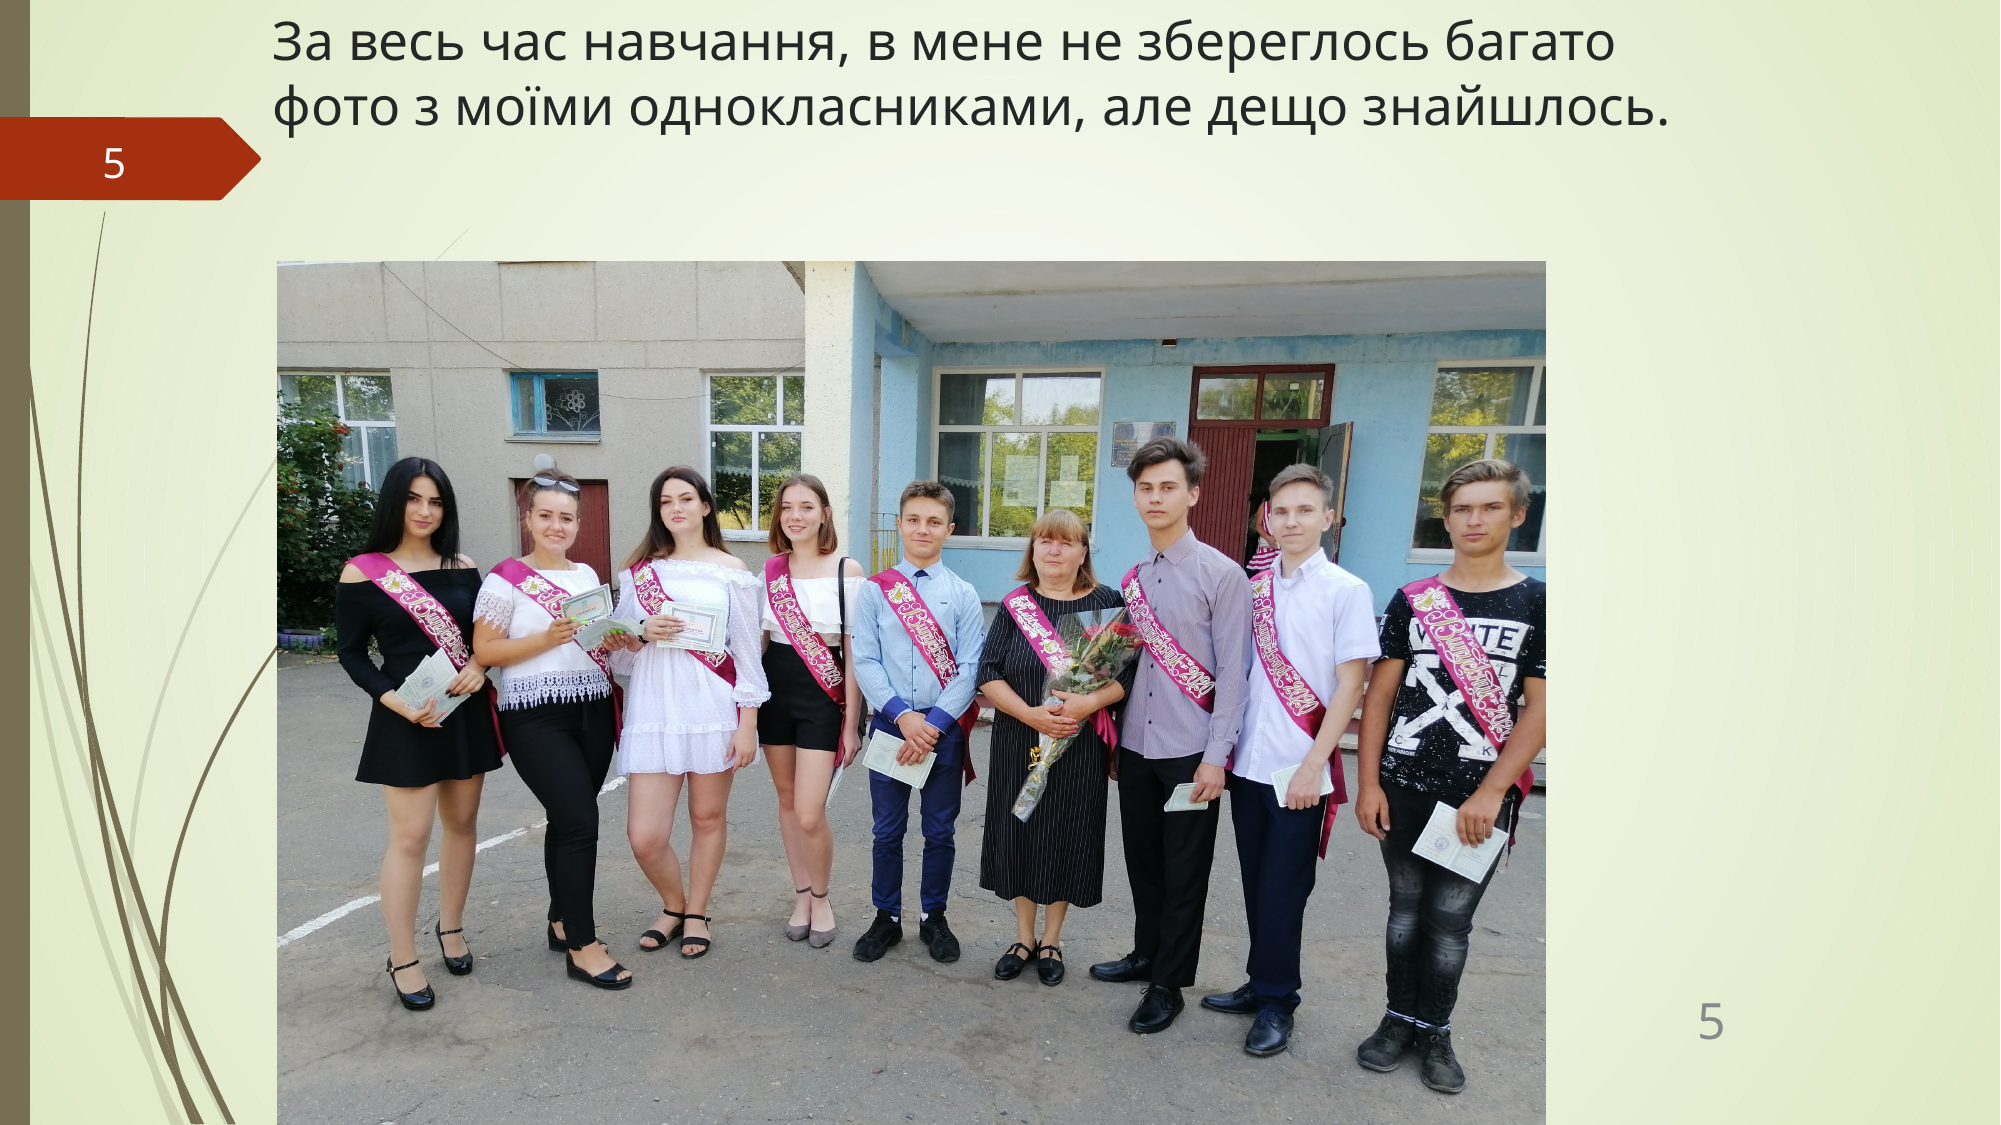

# За весь час навчання, в мене не збереглось багато фото з моїми однокласниками, але дещо знайшлось.
5